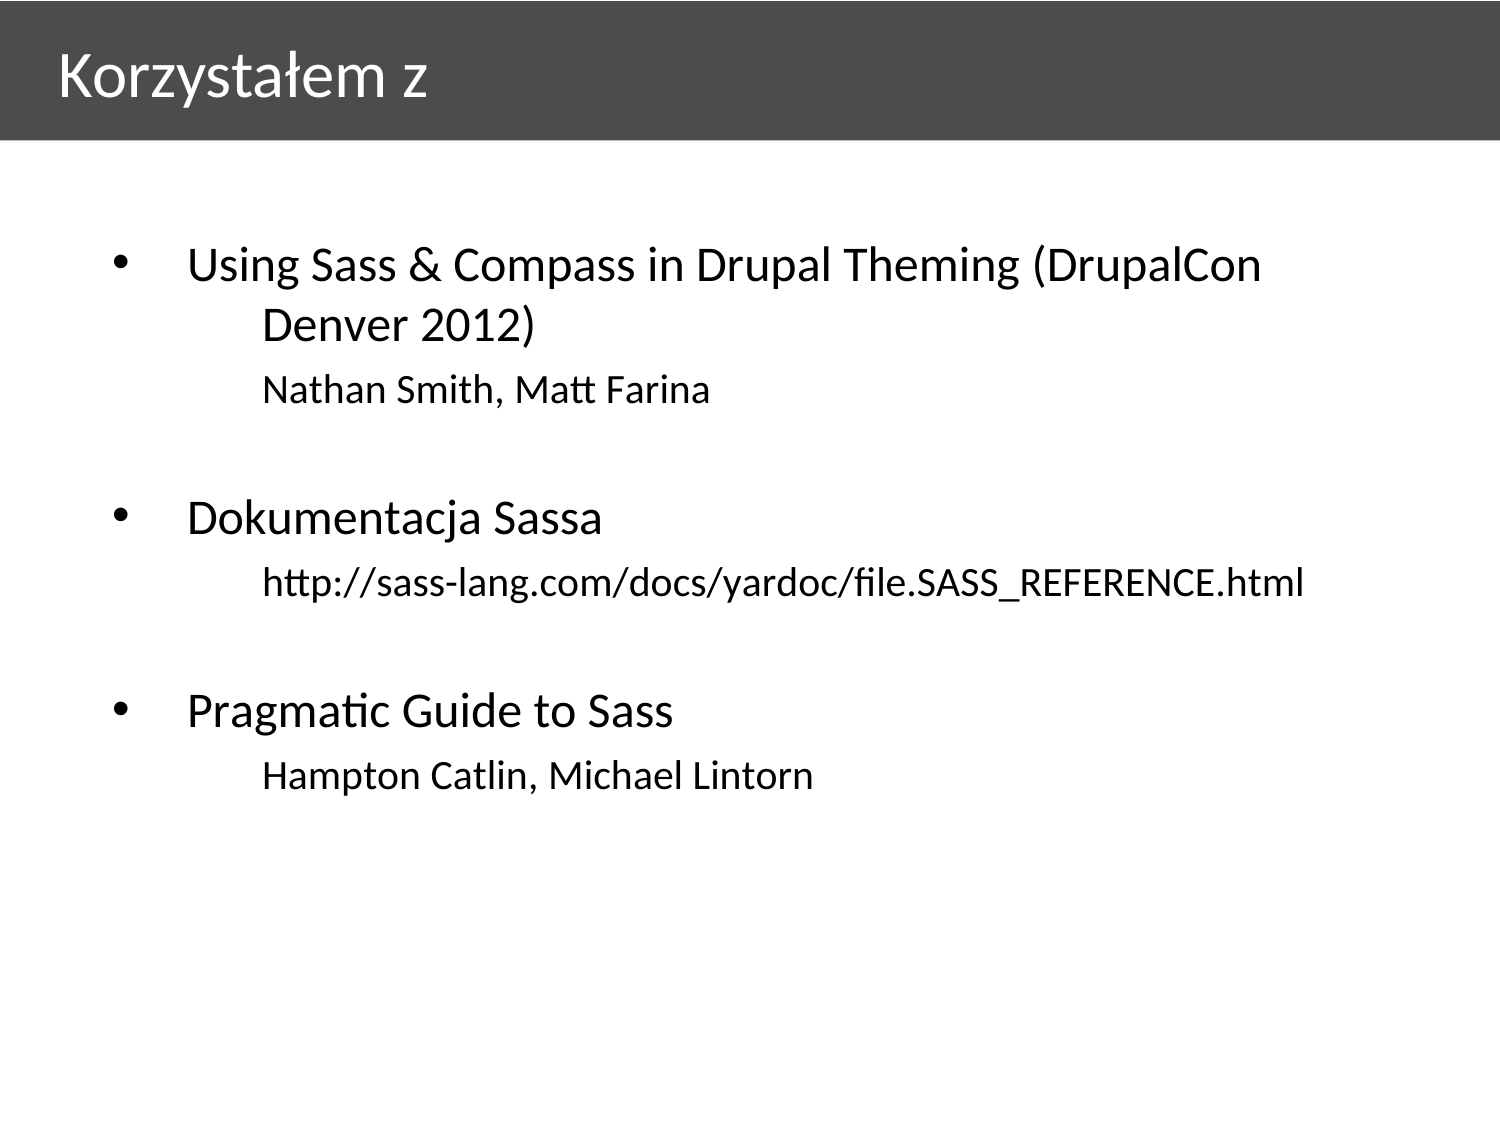

Korzystałem z
# Using Sass & Compass in Drupal Theming (DrupalCon Denver 2012)
Nathan Smith, Matt Farina
Dokumentacja Sassa
http://sass-lang.com/docs/yardoc/file.SASS_REFERENCE.html
Pragmatic Guide to Sass
Hampton Catlin, Michael Lintorn